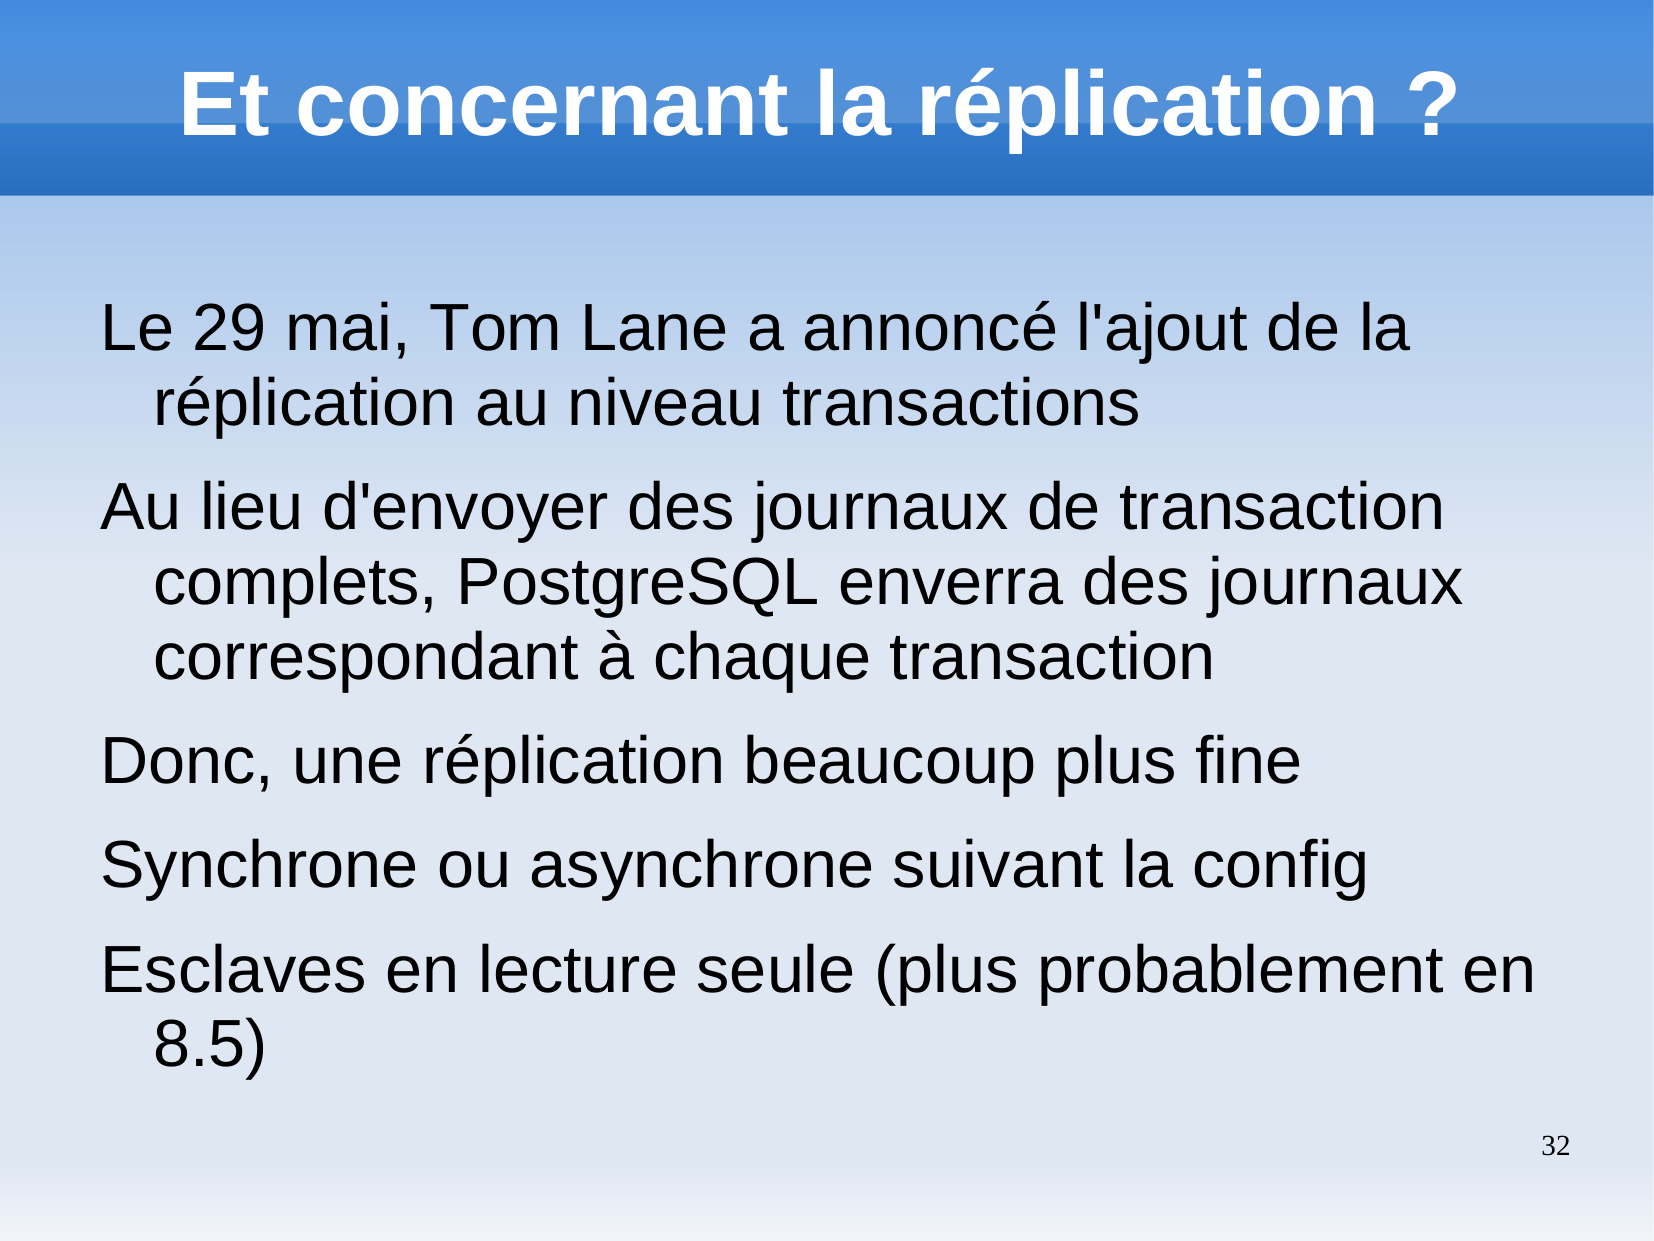

# Et concernant la réplication ?
Le 29 mai, Tom Lane a annoncé l'ajout de la réplication au niveau transactions
Au lieu d'envoyer des journaux de transaction complets, PostgreSQL enverra des journaux correspondant à chaque transaction
Donc, une réplication beaucoup plus fine
Synchrone ou asynchrone suivant la config
Esclaves en lecture seule (plus probablement en 8.5)
32